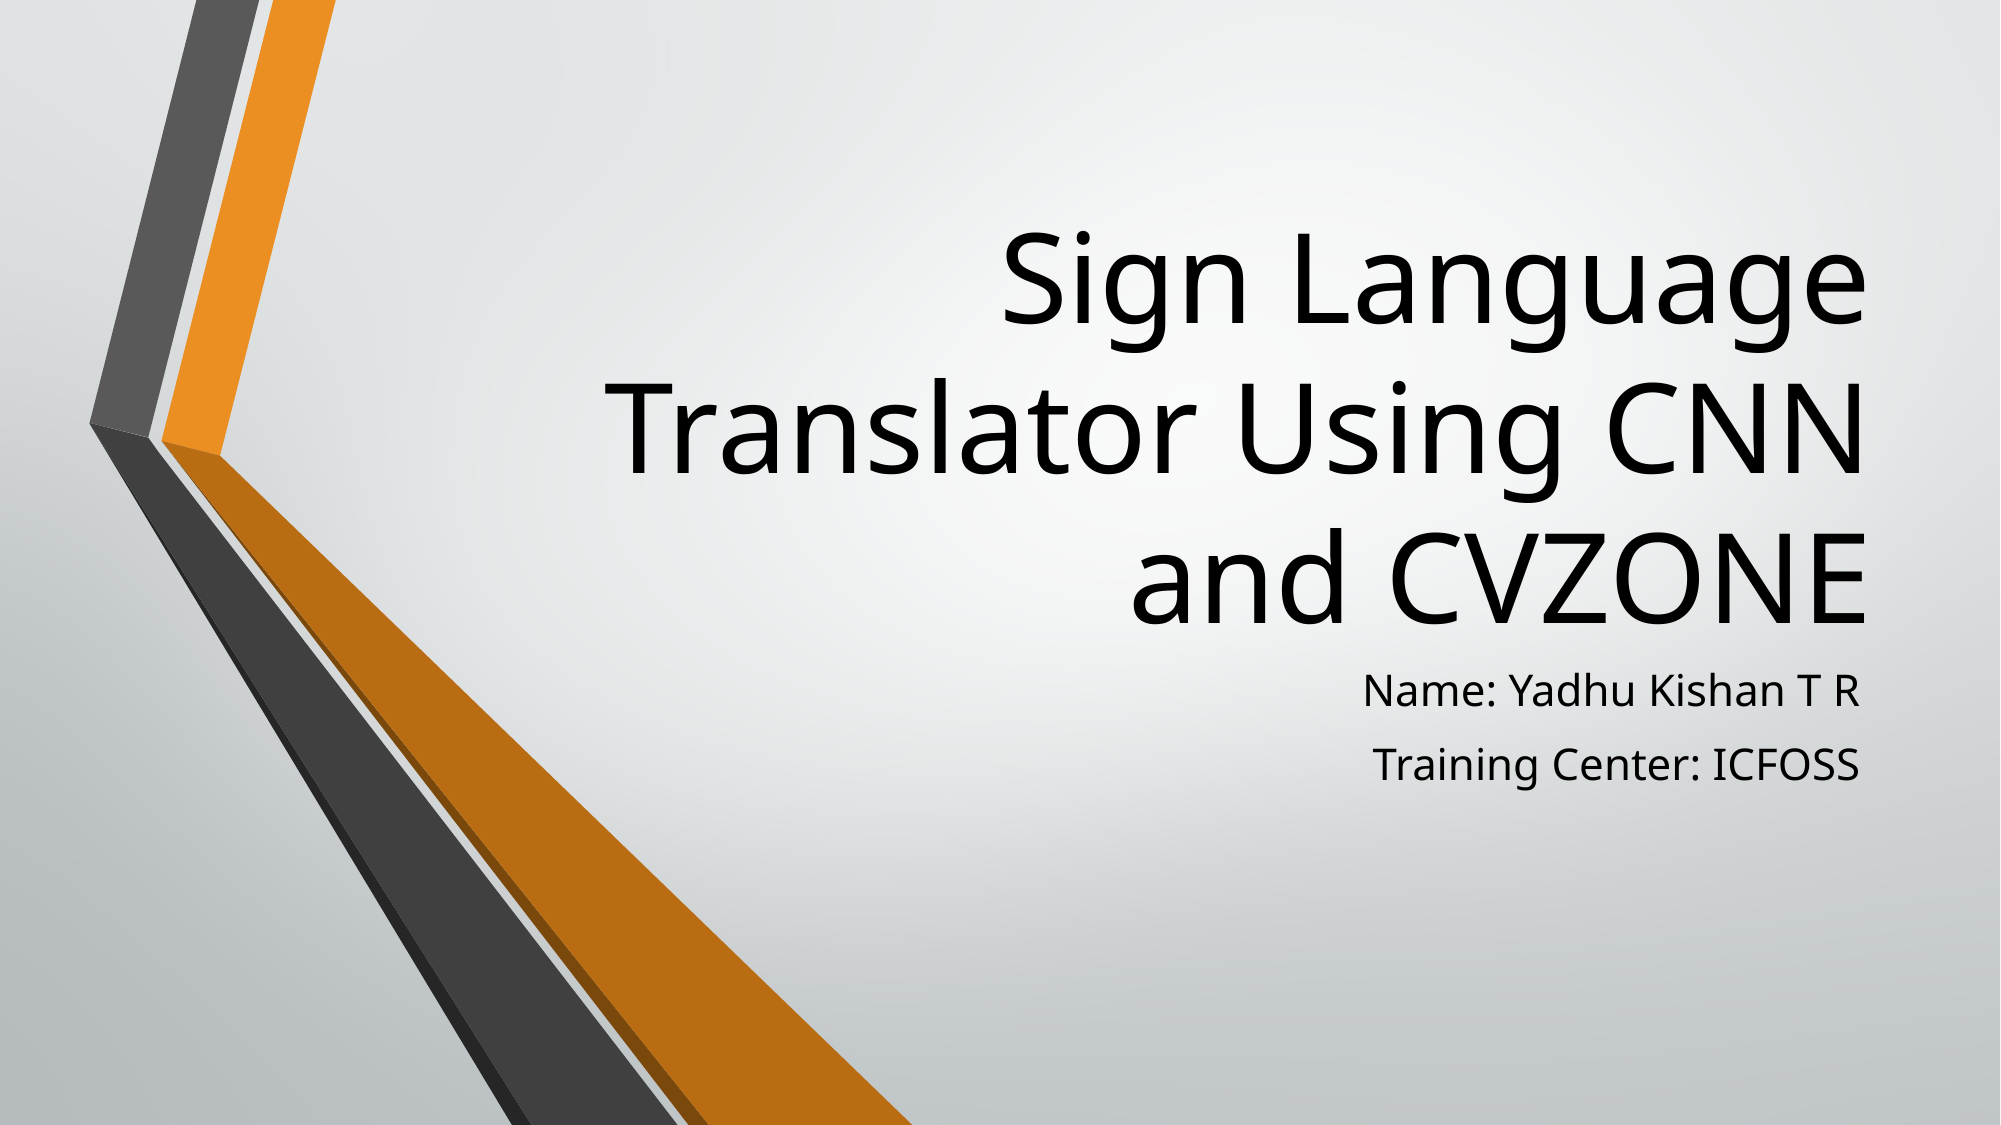

# Sign Language Translator Using CNN and CVZONE
Name: Yadhu Kishan T R
Training Center: ICFOSS